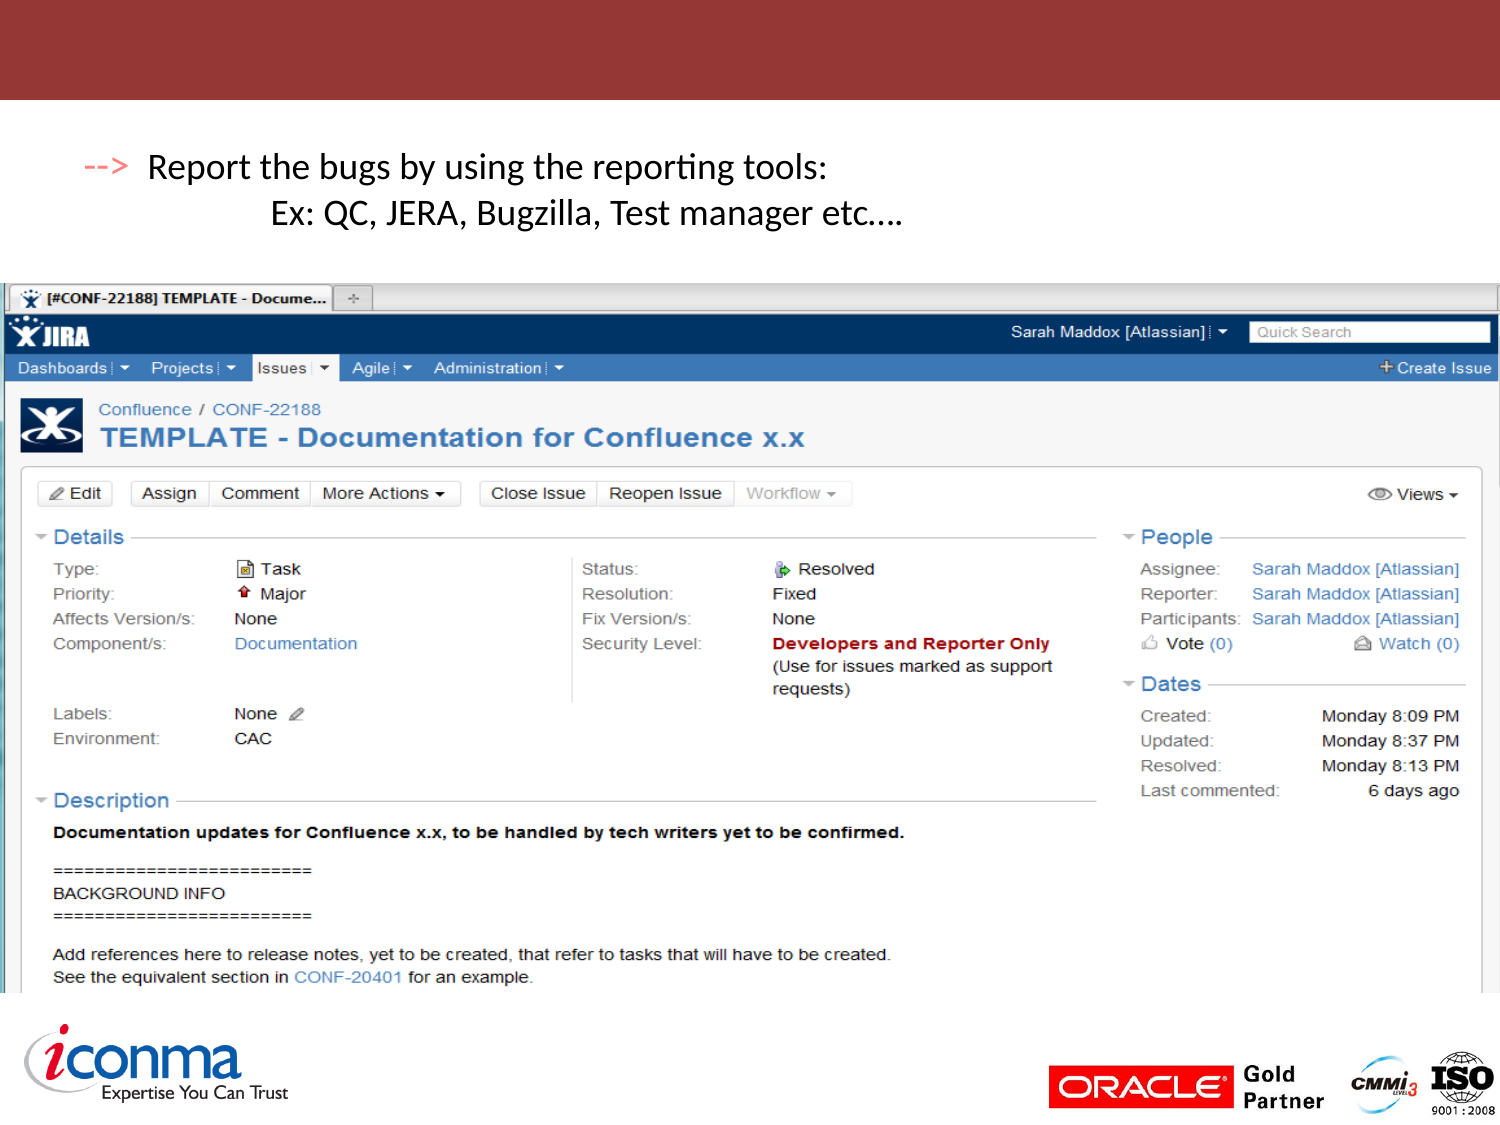

--> Report the bugs by using the reporting tools:
 Ex: QC, JERA, Bugzilla, Test manager etc….